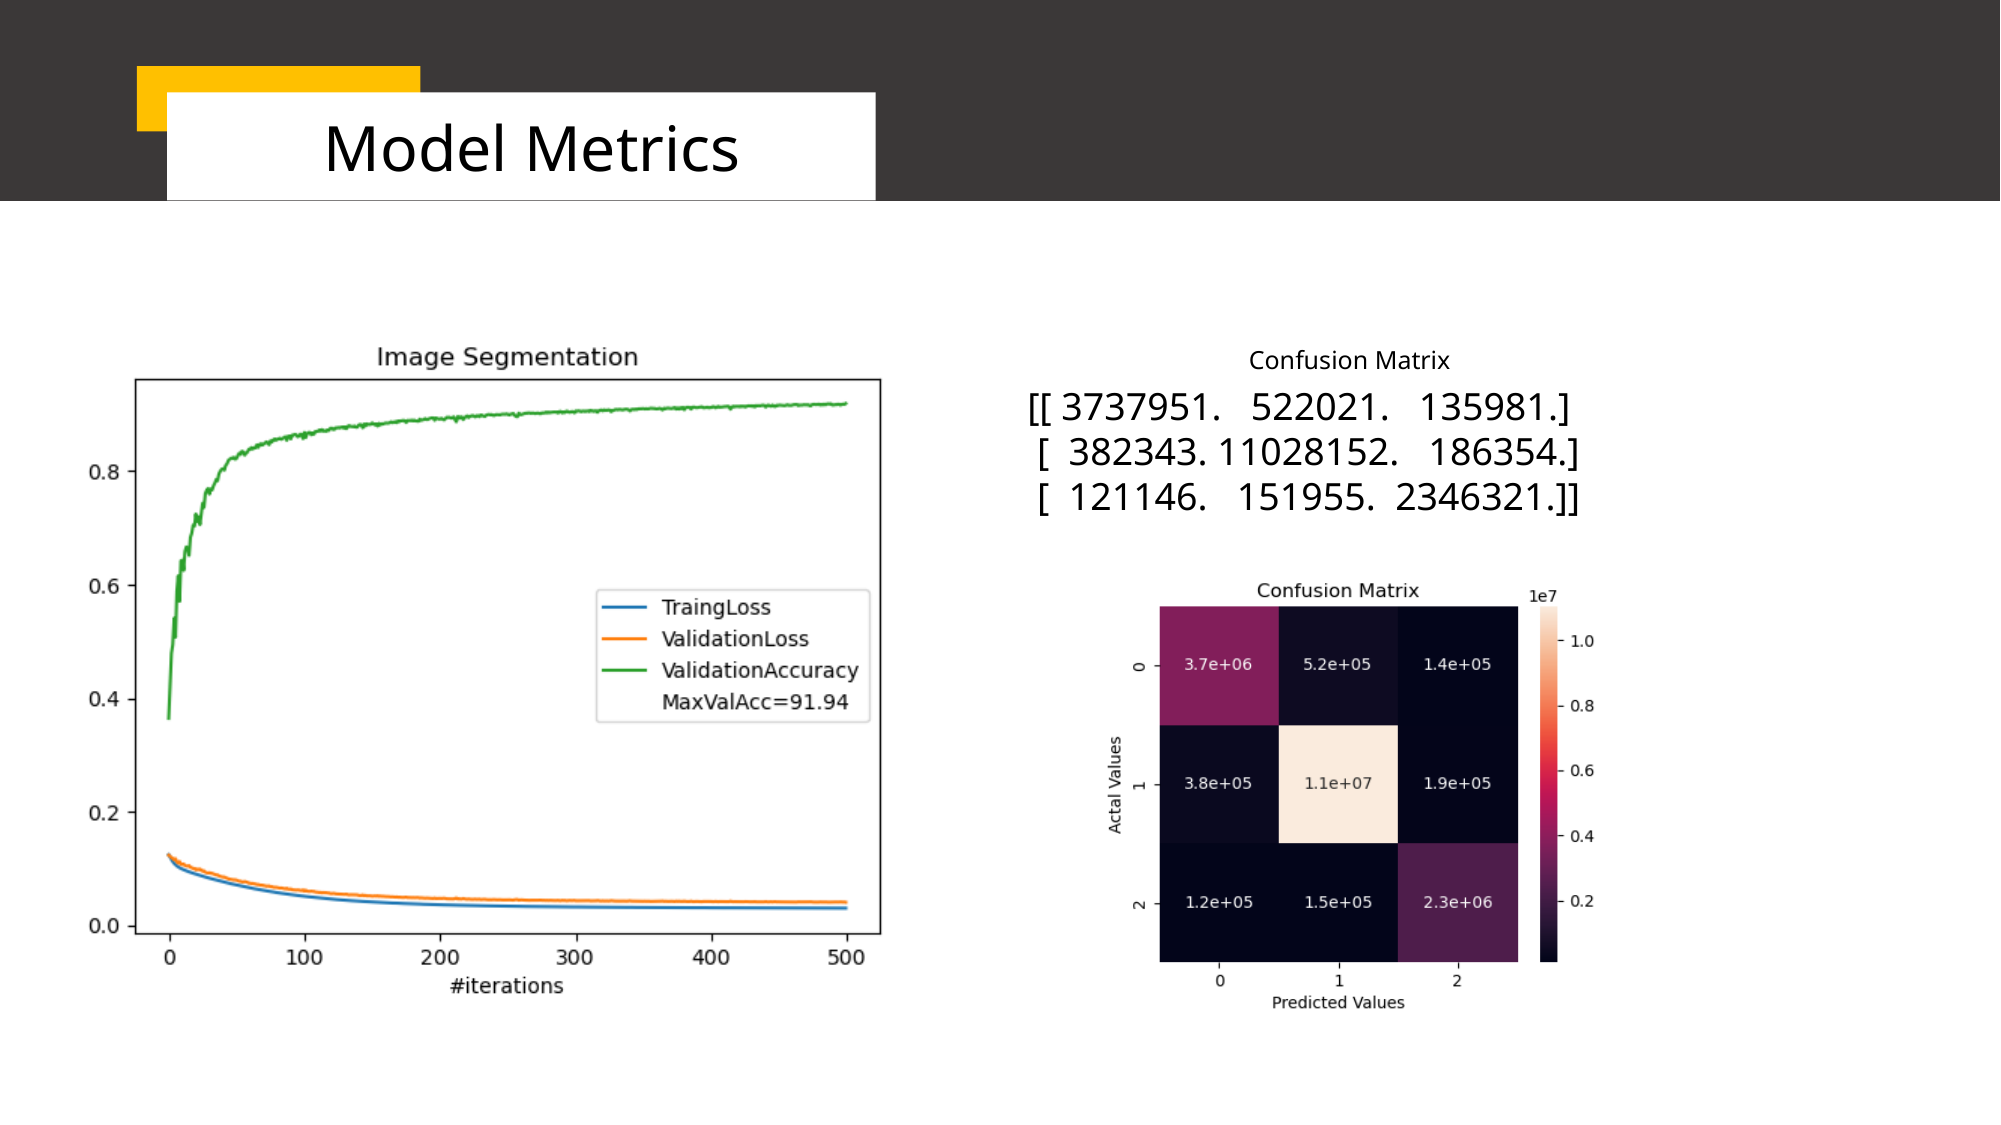

Model Metrics
Confusion Matrix
[[ 3737951. 522021. 135981.]
 [ 382343. 11028152. 186354.]
 [ 121146. 151955. 2346321.]]